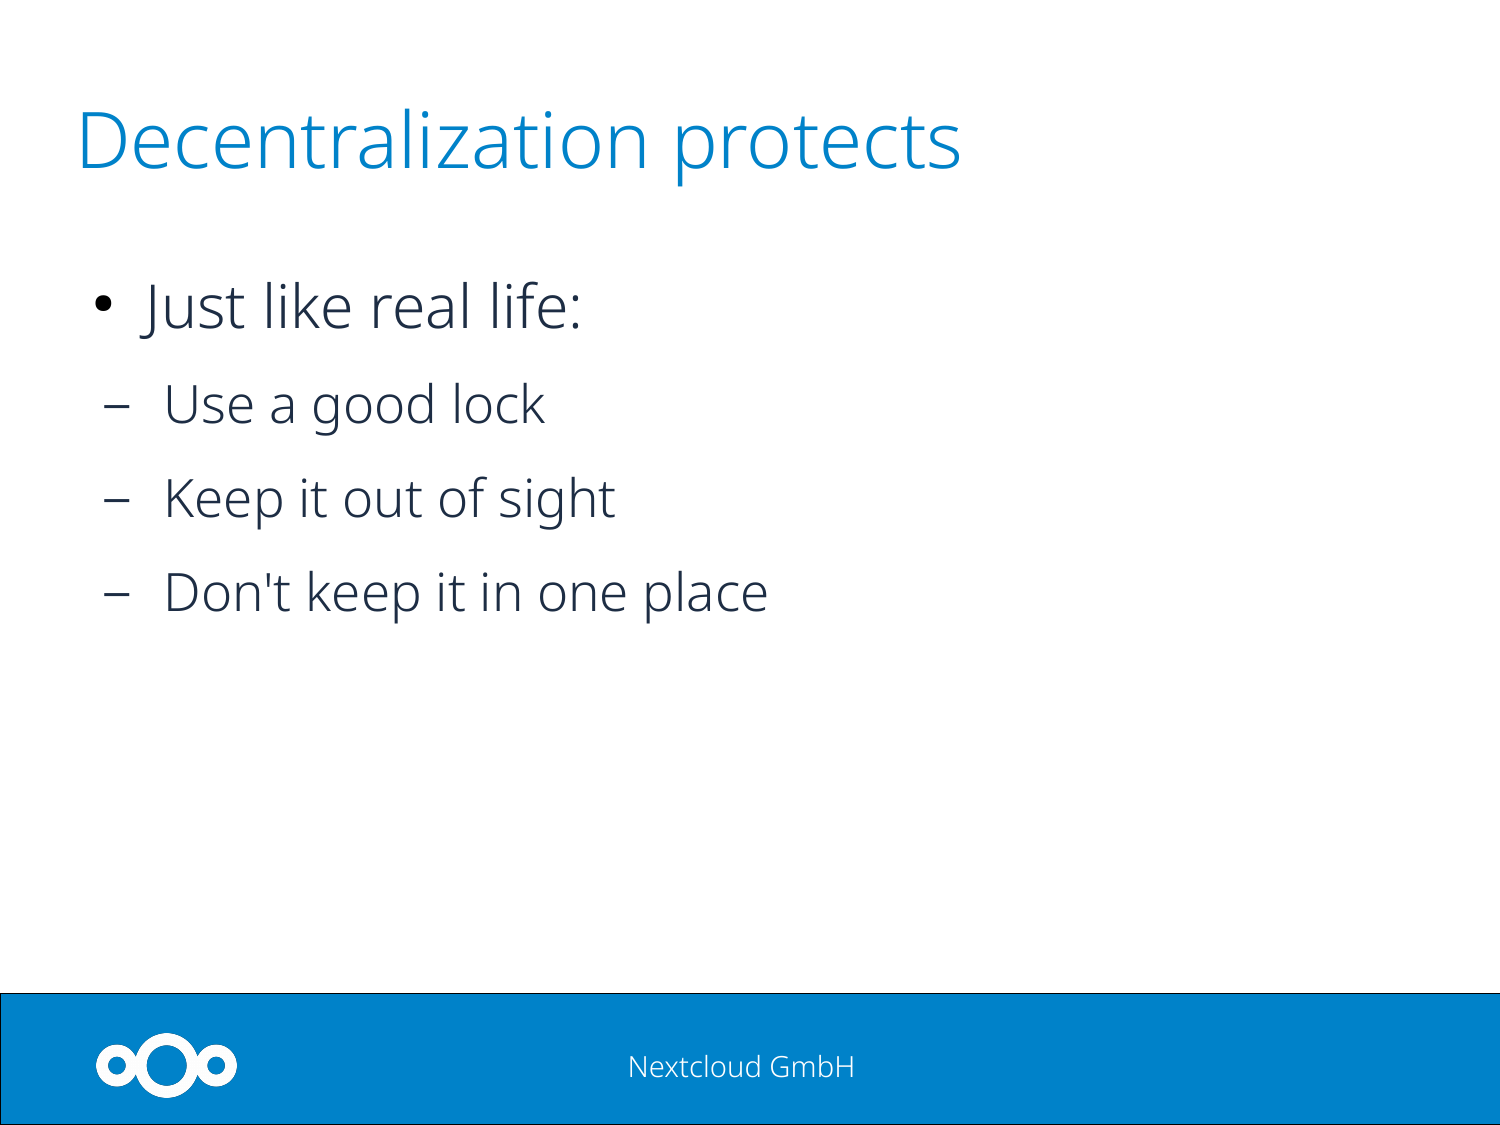

# Decentralization protects
Just like real life:
Use a good lock
Keep it out of sight
Don't keep it in one place